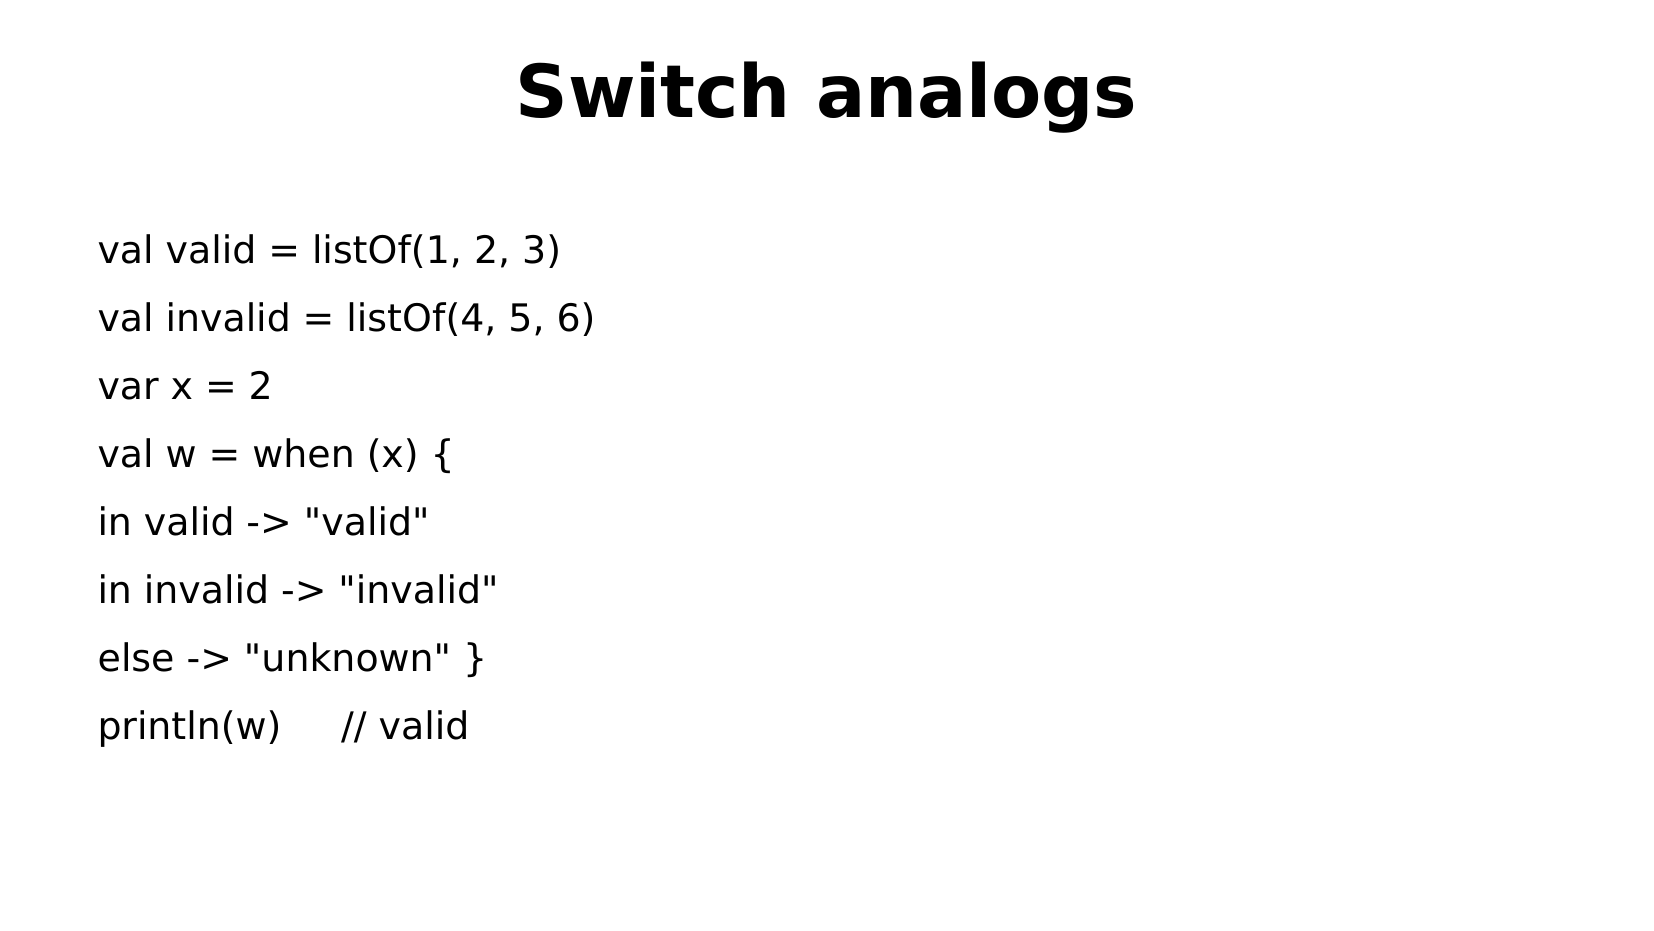

# Switch analogs
val valid = listOf(1, 2, 3)
val invalid = listOf(4, 5, 6)
var x = 2
val w = when (x) {
in valid -> "valid"
in invalid -> "invalid"
else -> "unknown" }
println(w) // valid